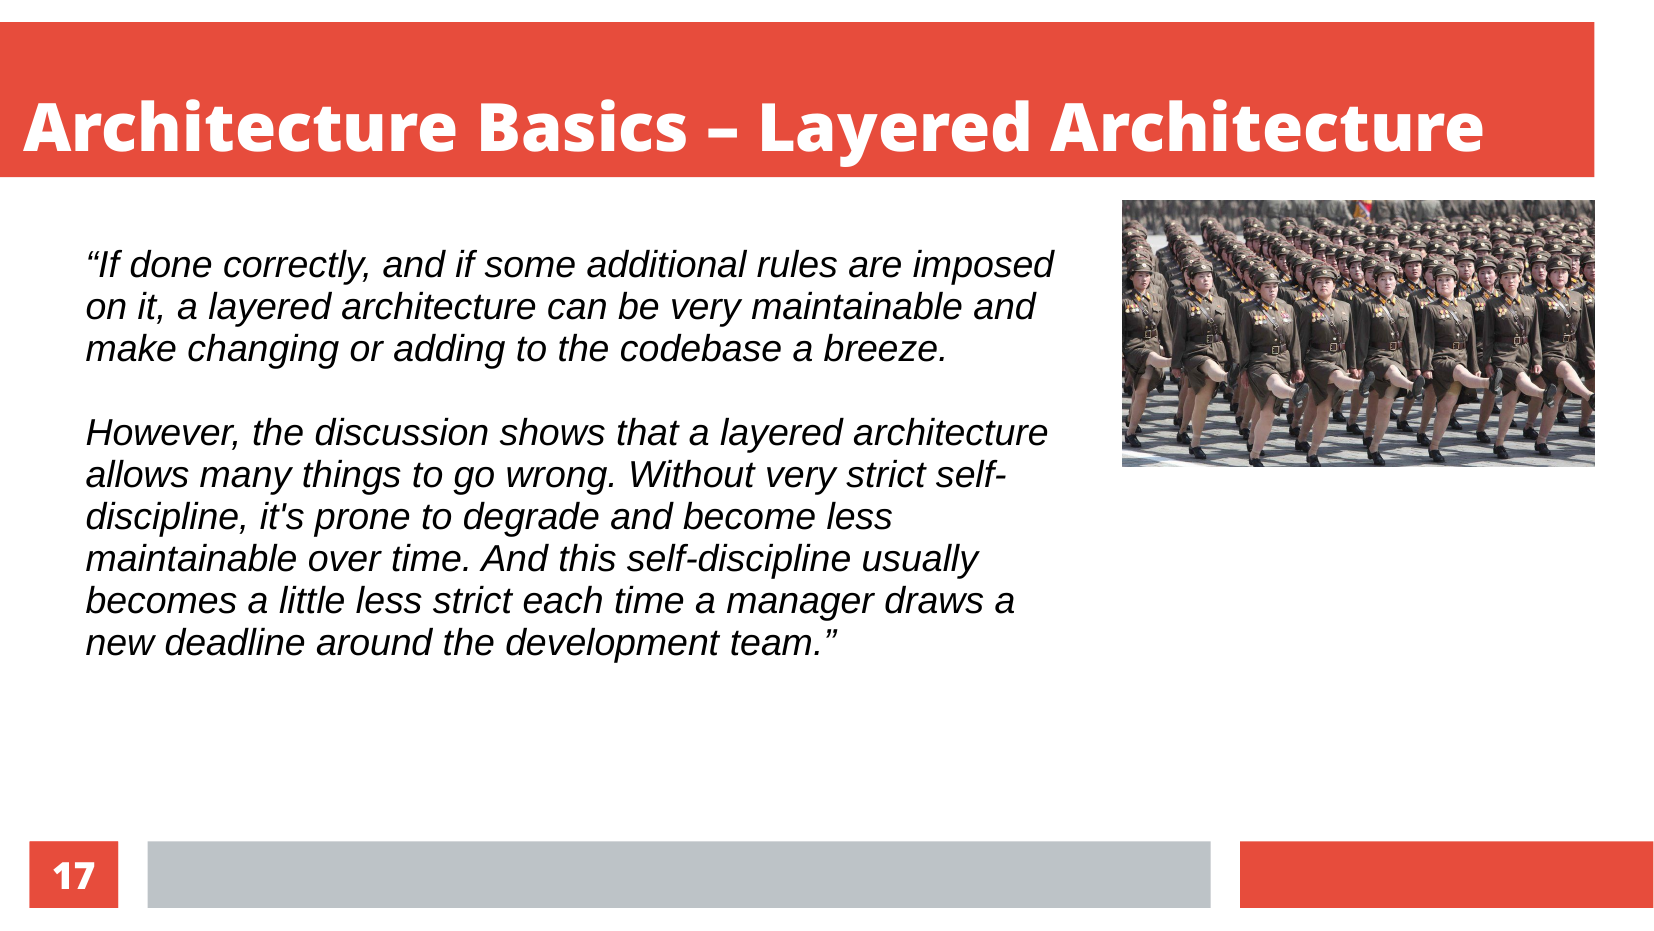

# Architecture Basics – Layered Architecture
“If done correctly, and if some additional rules are imposed on it, a layered architecture can be very maintainable and make changing or adding to the codebase a breeze.
However, the discussion shows that a layered architecture allows many things to go wrong. Without very strict self-discipline, it's prone to degrade and become less maintainable over time. And this self-discipline usually becomes a little less strict each time a manager draws a new deadline around the development team.”
17